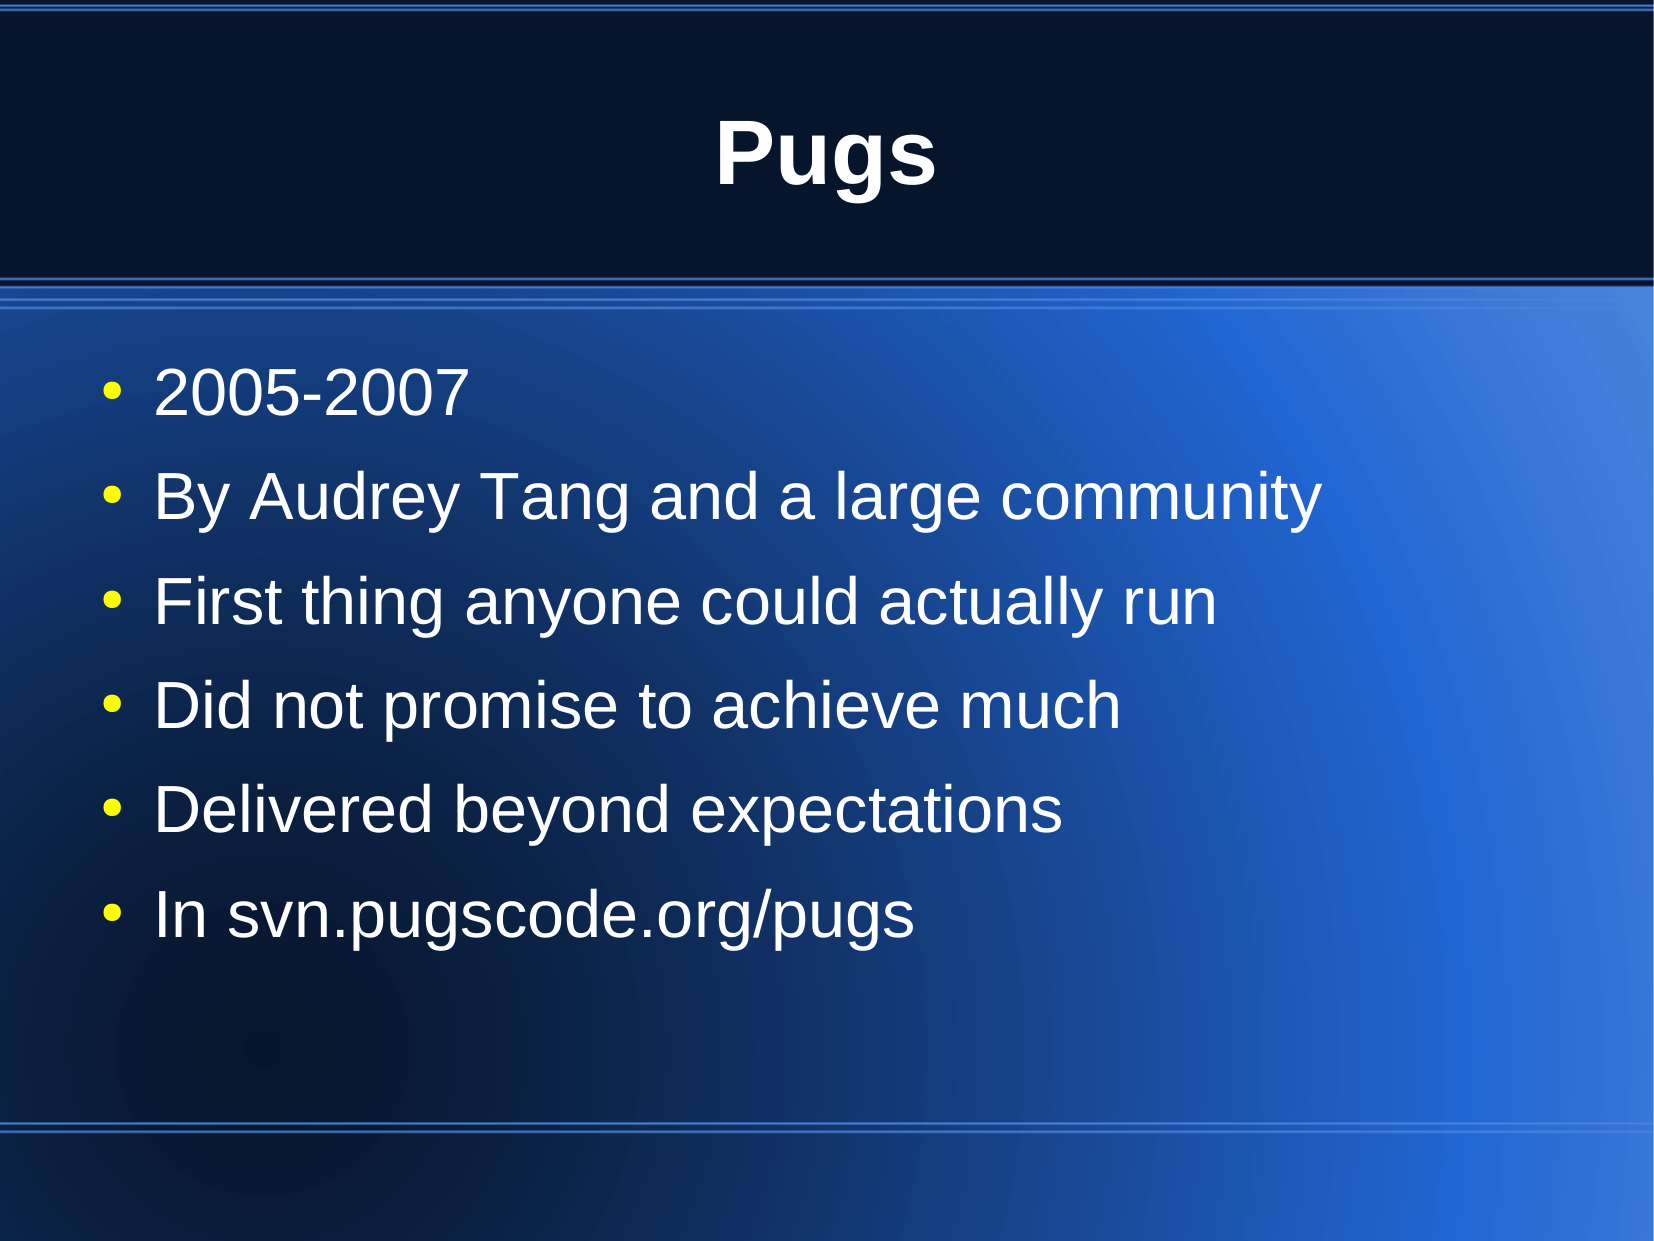

# Pugs
2005-2007
By Audrey Tang and a large community
First thing anyone could actually run
Did not promise to achieve much
Delivered beyond expectations
In svn.pugscode.org/pugs